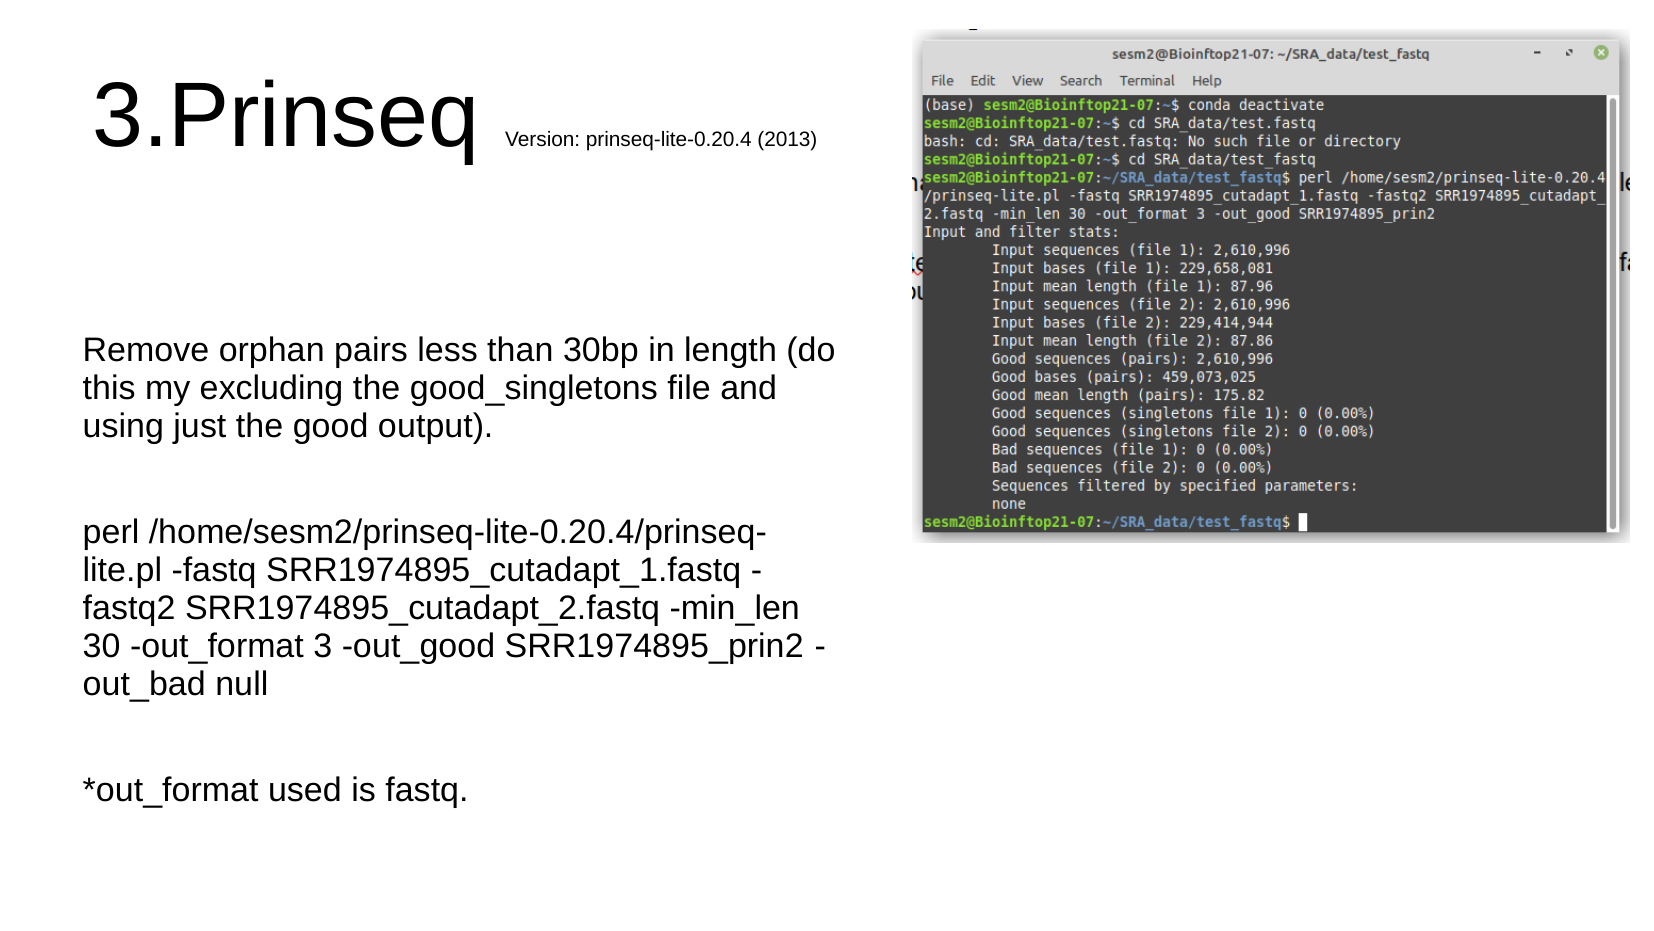

# 3.Prinseq Version: prinseq-lite-0.20.4 (2013)
Remove orphan pairs less than 30bp in length (do this my excluding the good_singletons file and using just the good output).
perl /home/sesm2/prinseq-lite-0.20.4/prinseq-lite.pl -fastq SRR1974895_cutadapt_1.fastq -fastq2 SRR1974895_cutadapt_2.fastq -min_len 30 -out_format 3 -out_good SRR1974895_prin2 -out_bad null
*out_format used is fastq.